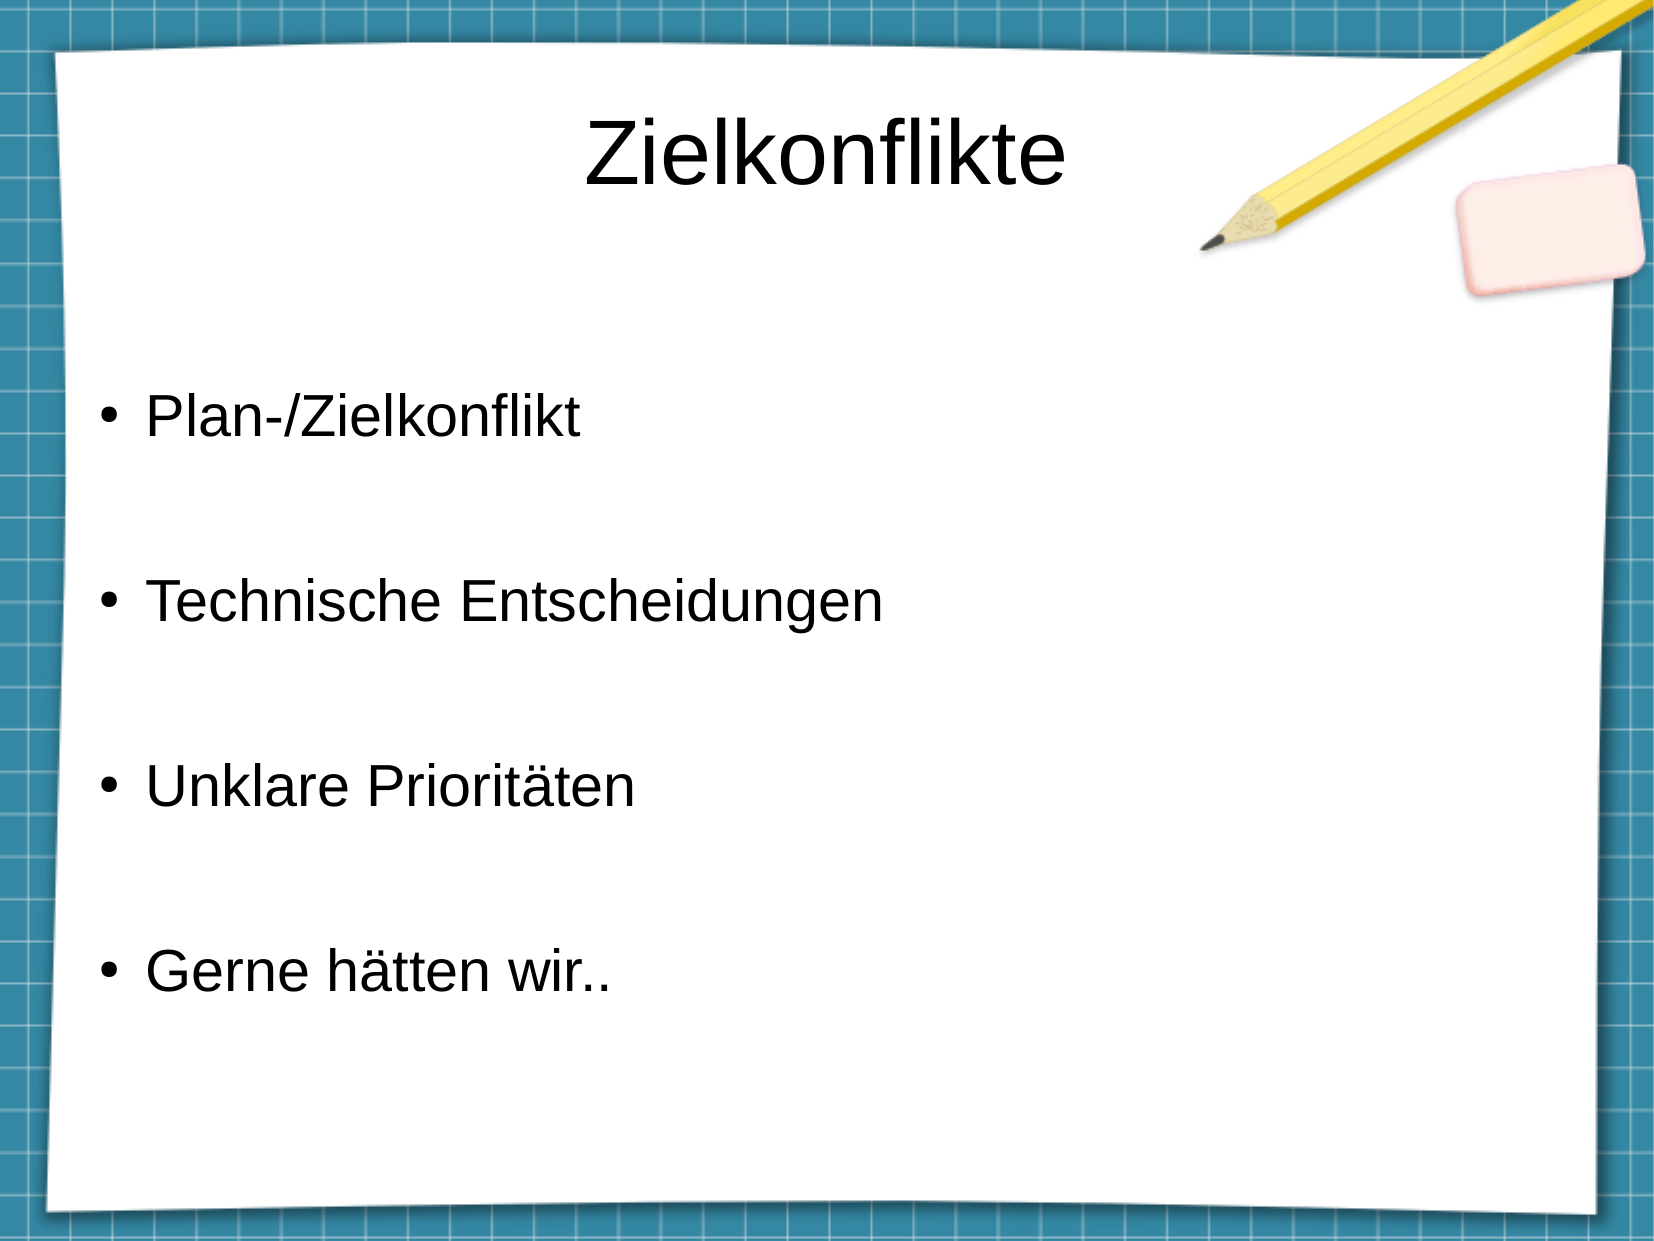

# Zielkonflikte
Plan-/Zielkonflikt
Technische Entscheidungen
Unklare Prioritäten
Gerne hätten wir..